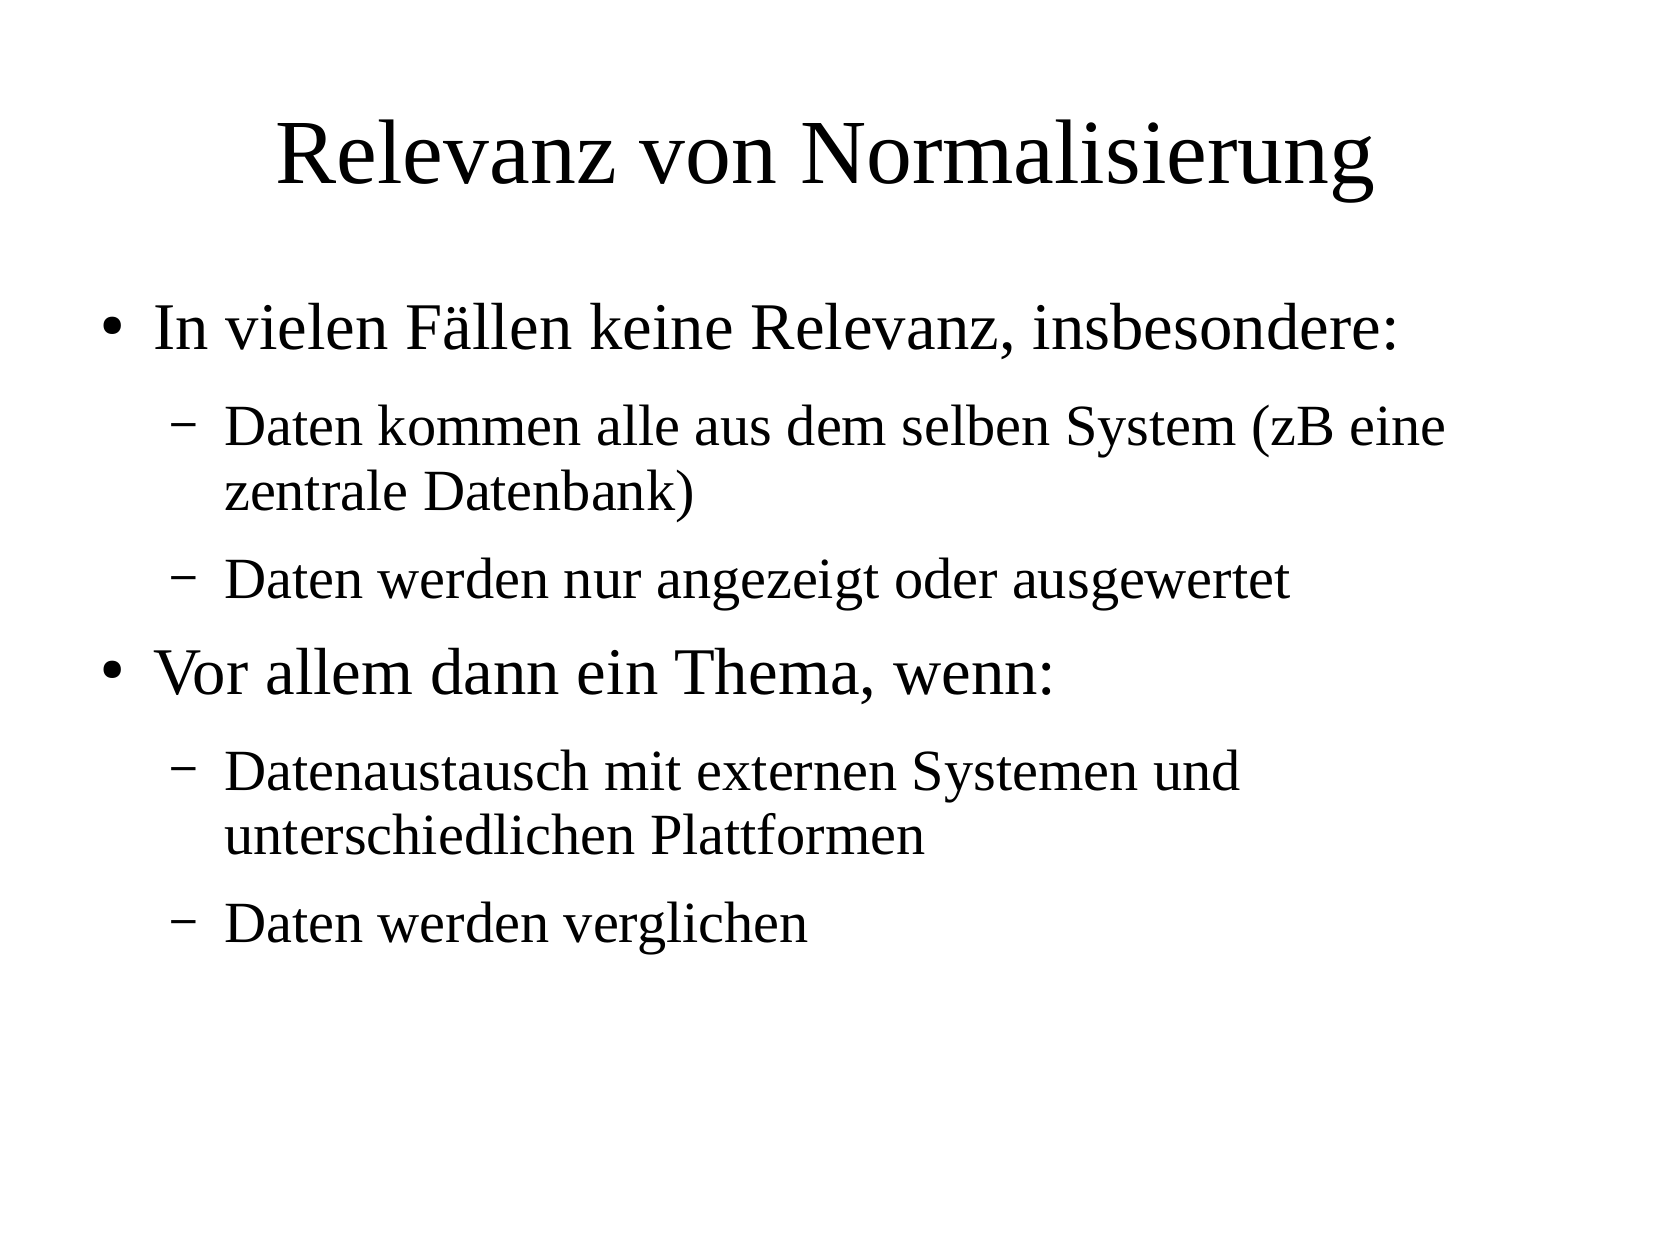

# Relevanz von Normalisierung
In vielen Fällen keine Relevanz, insbesondere:
Daten kommen alle aus dem selben System (zB eine zentrale Datenbank)
Daten werden nur angezeigt oder ausgewertet
Vor allem dann ein Thema, wenn:
Datenaustausch mit externen Systemen und unterschiedlichen Plattformen
Daten werden verglichen